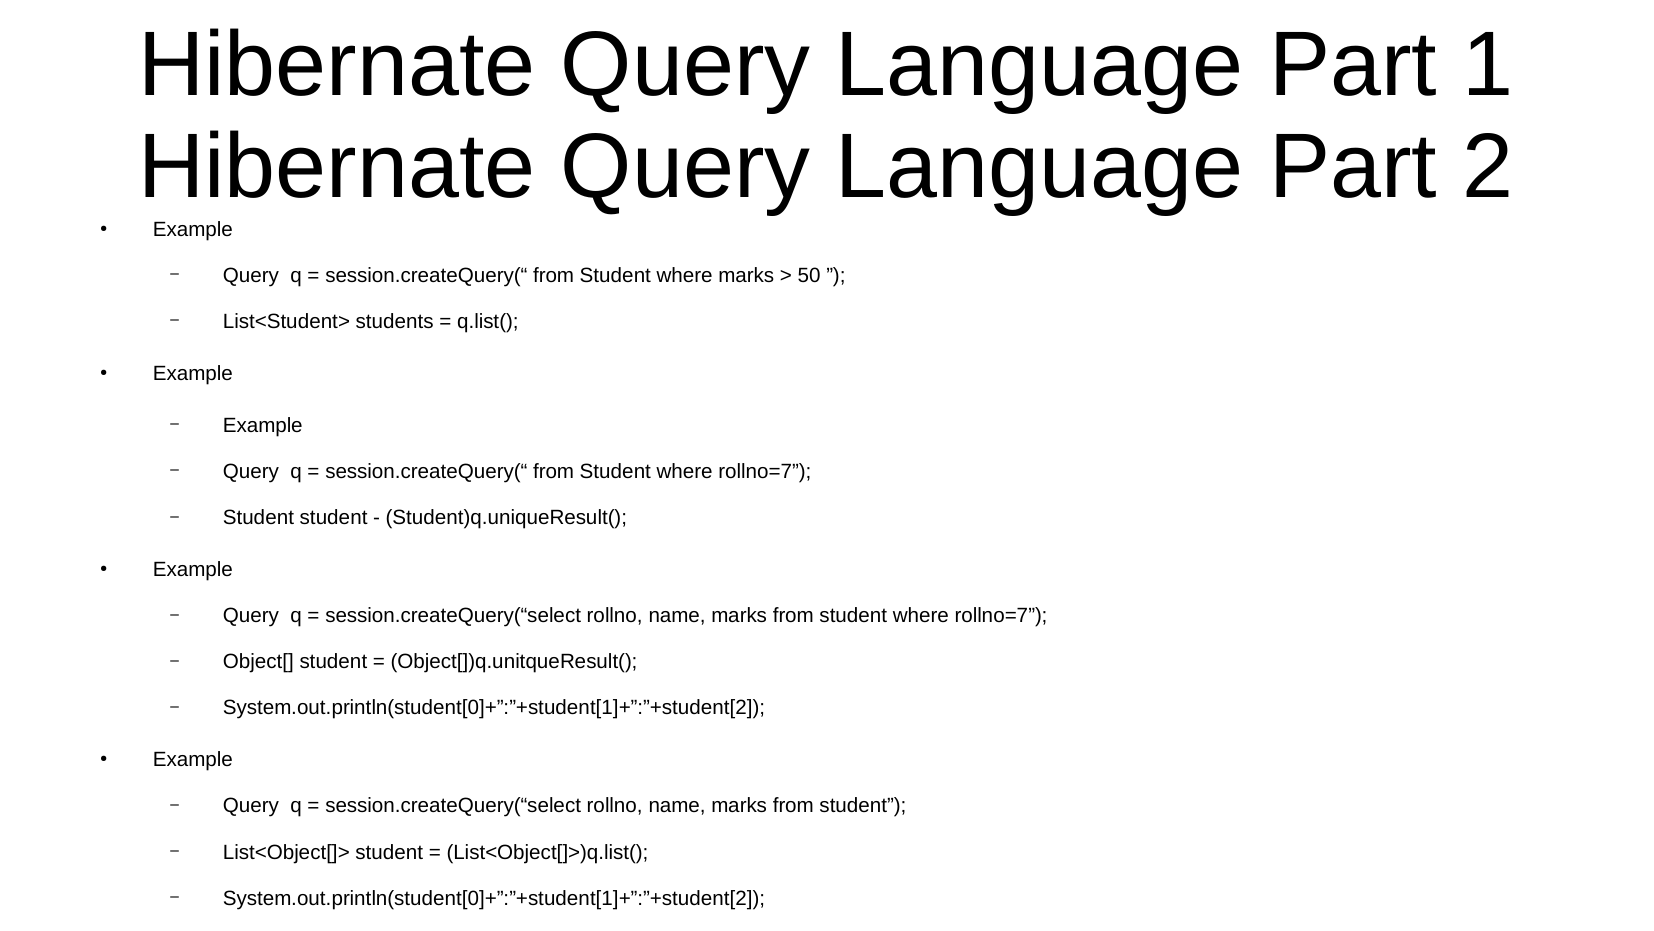

# Hibernate Query Language Part 1 Hibernate Query Language Part 2
Example
Query q = session.createQuery(“ from Student where marks > 50 ”);
List<Student> students = q.list();
Example
Example
Query q = session.createQuery(“ from Student where rollno=7”);
Student student - (Student)q.uniqueResult();
Example
Query q = session.createQuery(“select rollno, name, marks from student where rollno=7”);
Object[] student = (Object[])q.unitqueResult();
System.out.println(student[0]+”:”+student[1]+”:”+student[2]);
Example
Query q = session.createQuery(“select rollno, name, marks from student”);
List<Object[]> student = (List<Object[]>)q.list();
System.out.println(student[0]+”:”+student[1]+”:”+student[2]);